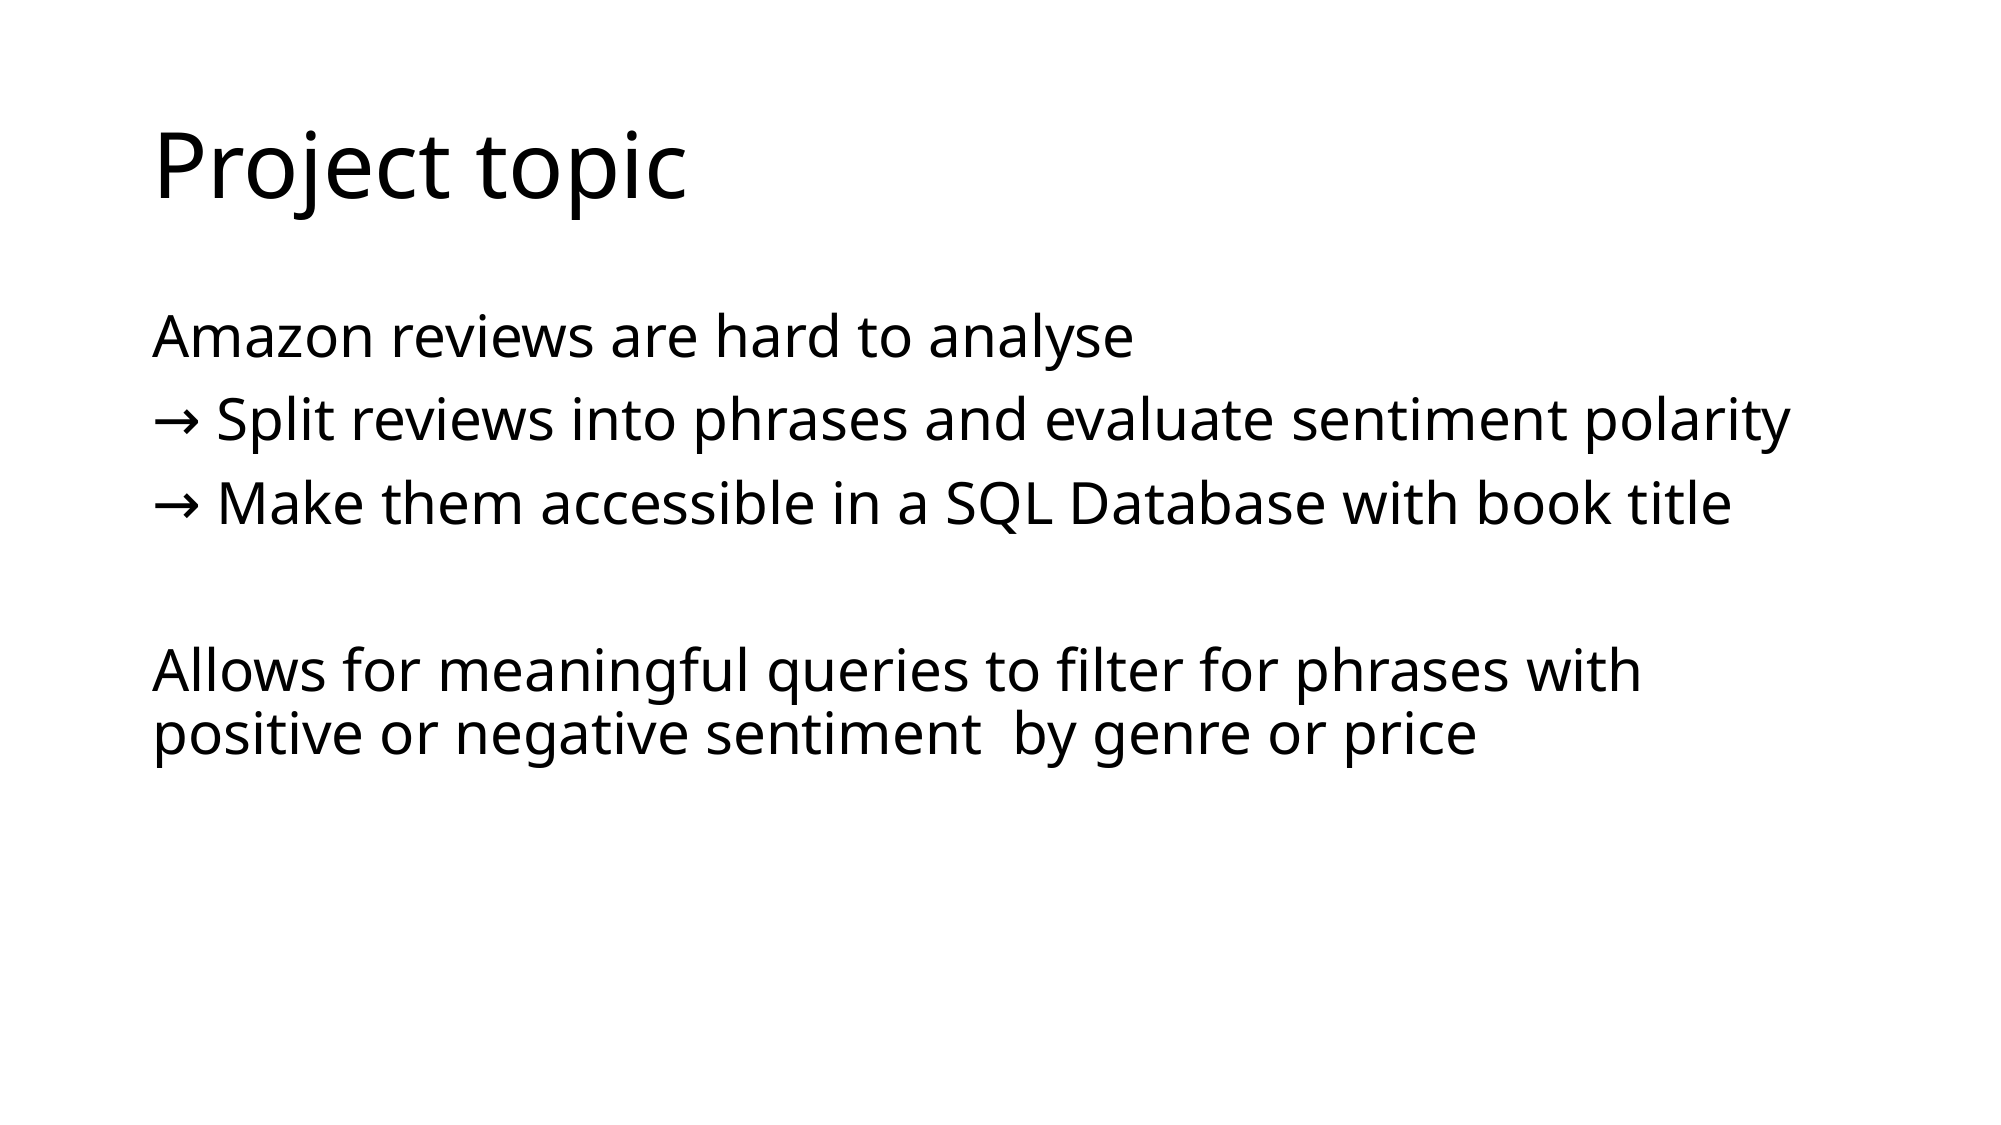

# Project topic
Amazon reviews are hard to analyse
→ Split reviews into phrases and evaluate sentiment polarity
→ Make them accessible in a SQL Database with book title
Allows for meaningful queries to filter for phrases with positive or negative sentiment by genre or price